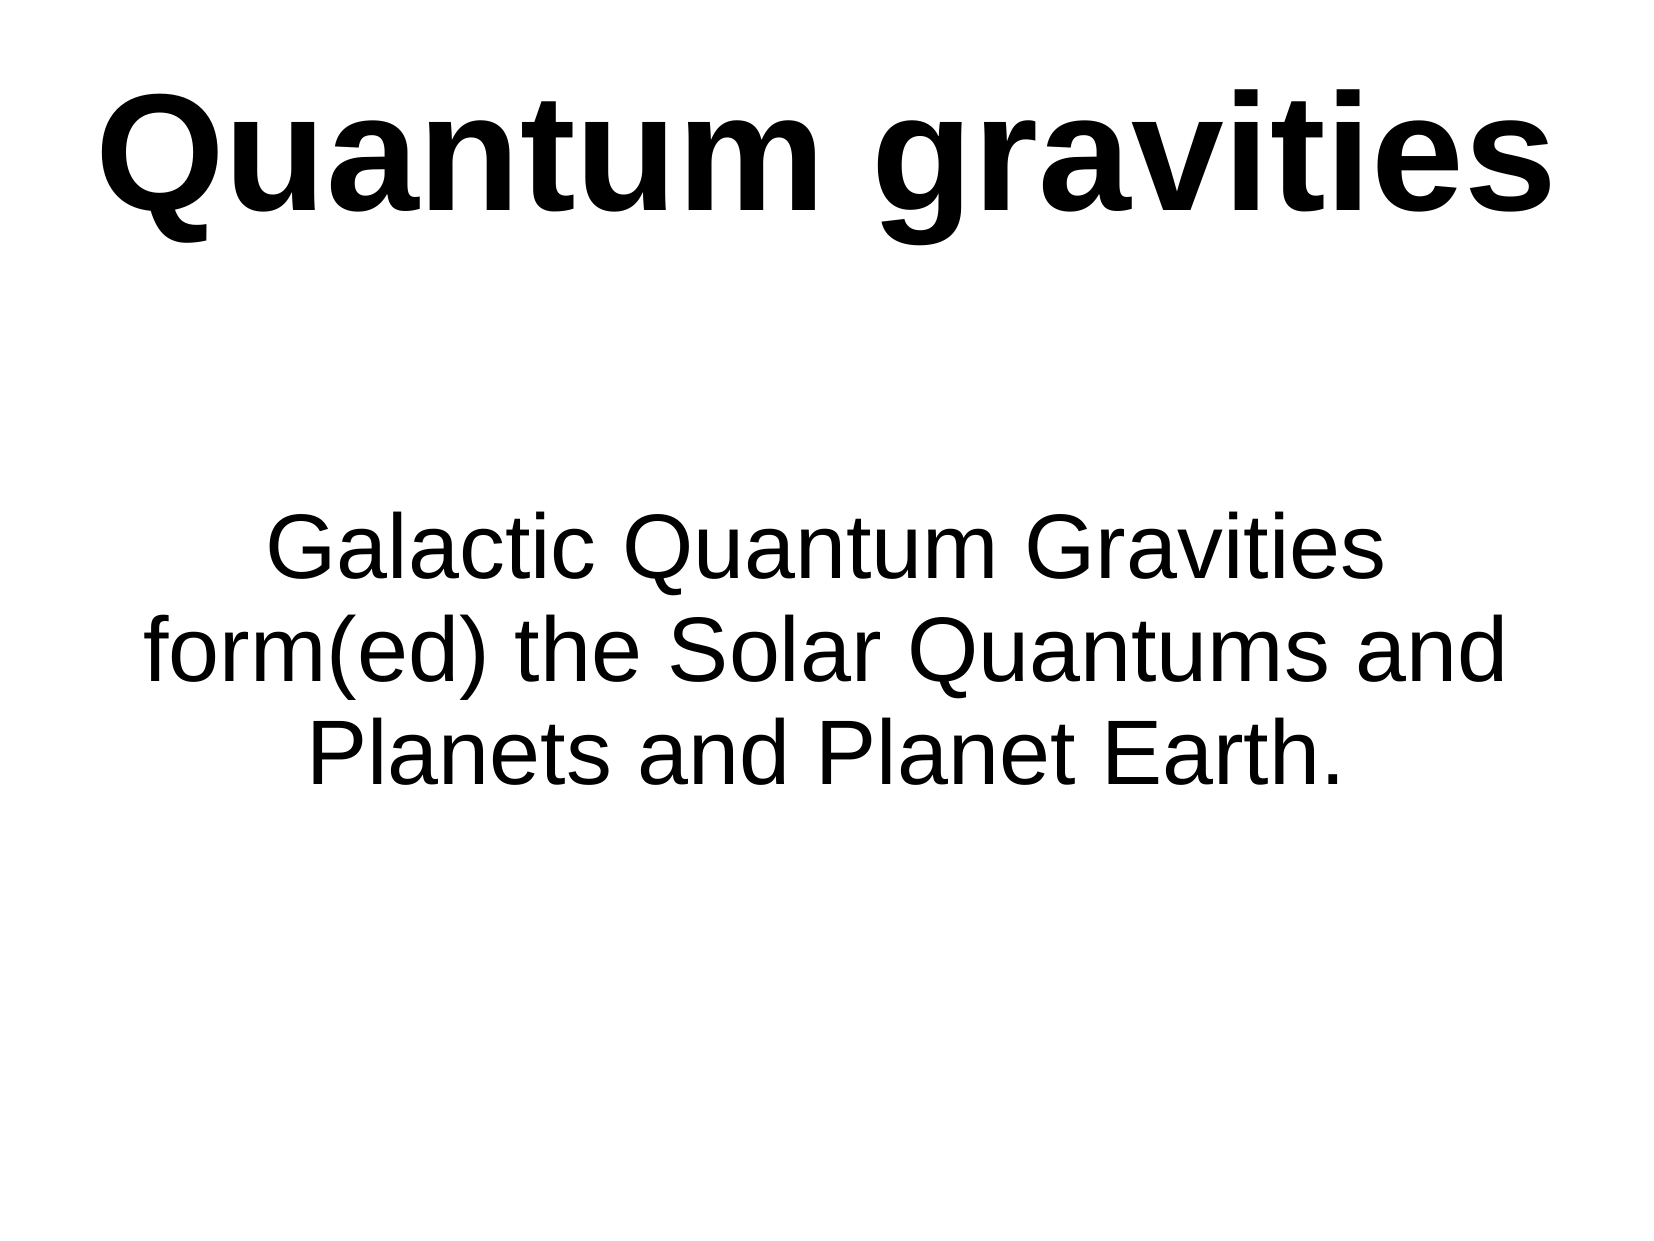

# Quantum gravities
Galactic Quantum Gravities form(ed) the Solar Quantums and Planets and Planet Earth.